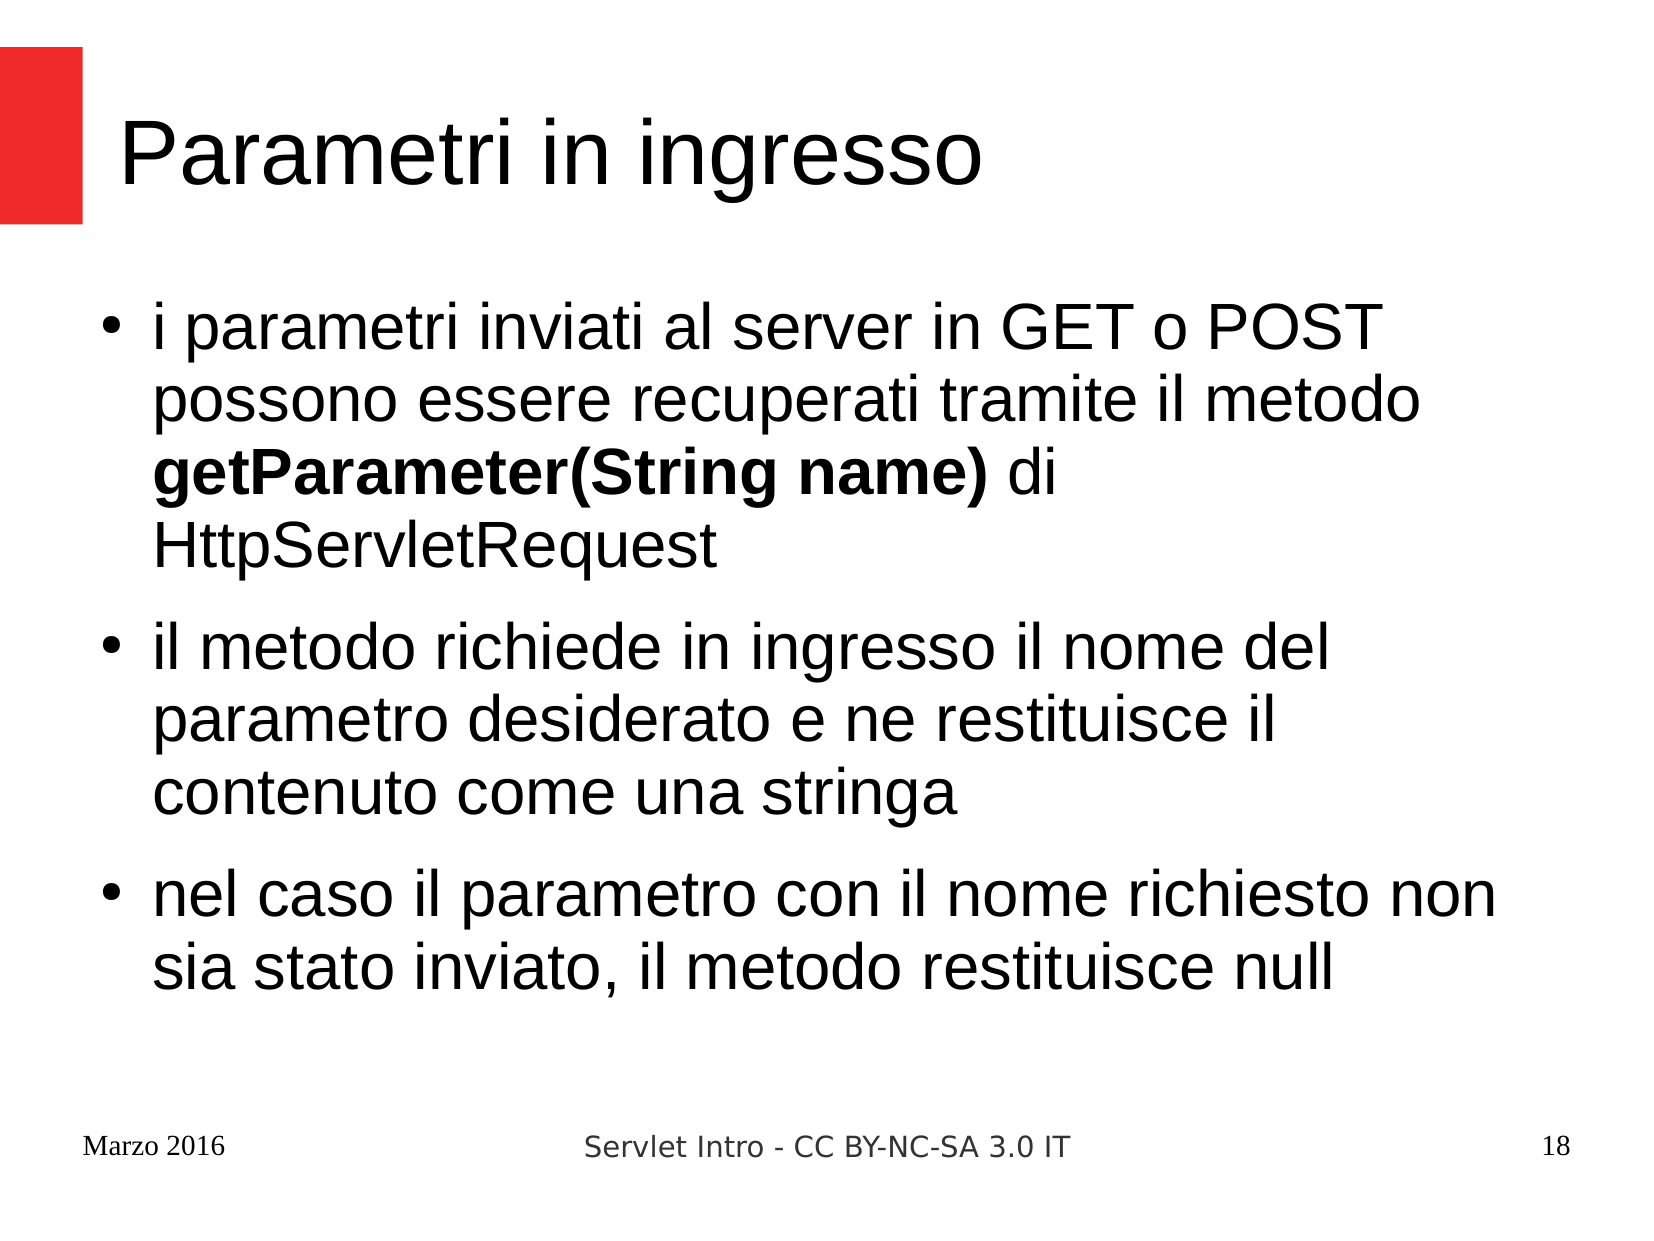

# Parametri in ingresso
i parametri inviati al server in GET o POST possono essere recuperati tramite il metodo getParameter(String name) di HttpServletRequest
il metodo richiede in ingresso il nome del parametro desiderato e ne restituisce il contenuto come una stringa
nel caso il parametro con il nome richiesto non sia stato inviato, il metodo restituisce null
Your Date Here
Your Footer Here
18